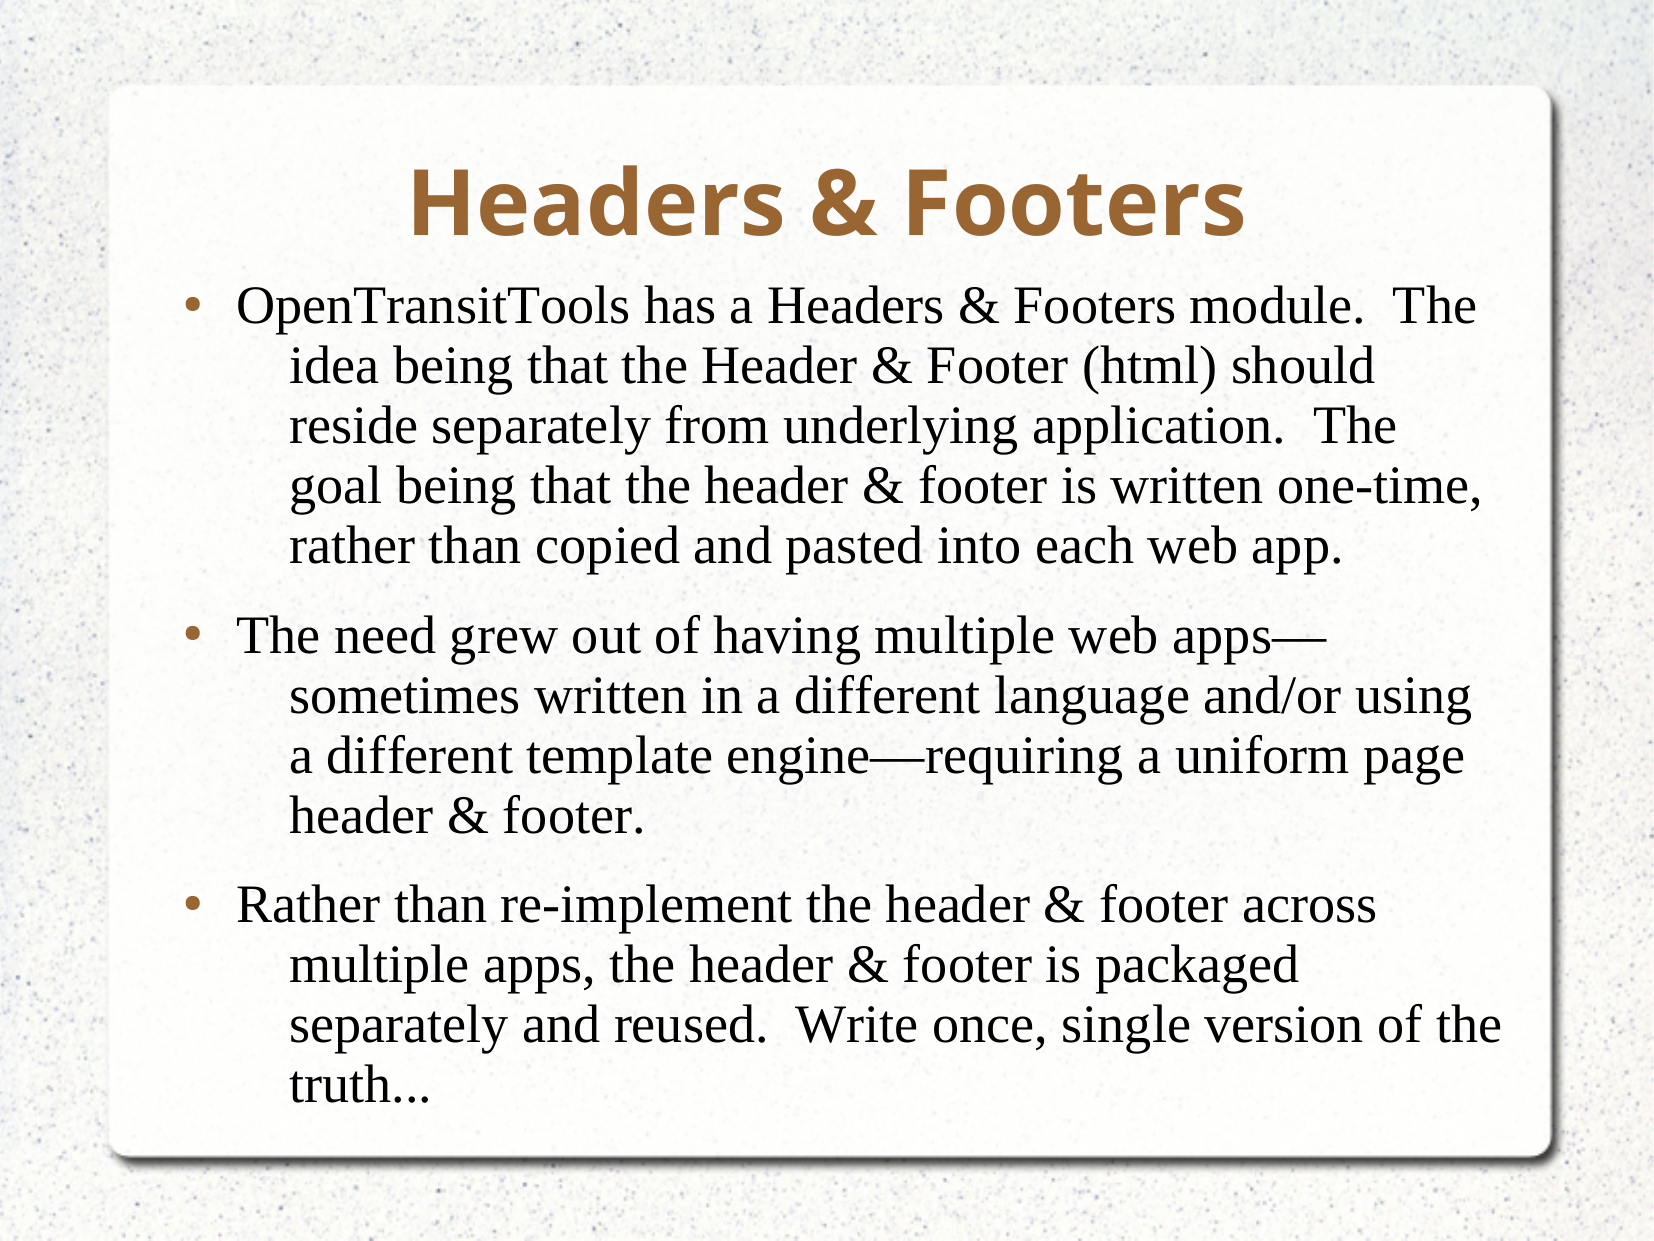

# Headers & Footers
OpenTransitTools has a Headers & Footers module. The idea being that the Header & Footer (html) should reside separately from underlying application. The goal being that the header & footer is written one-time, rather than copied and pasted into each web app.
The need grew out of having multiple web apps—sometimes written in a different language and/or using a different template engine—requiring a uniform page header & footer.
Rather than re-implement the header & footer across multiple apps, the header & footer is packaged separately and reused. Write once, single version of the truth...